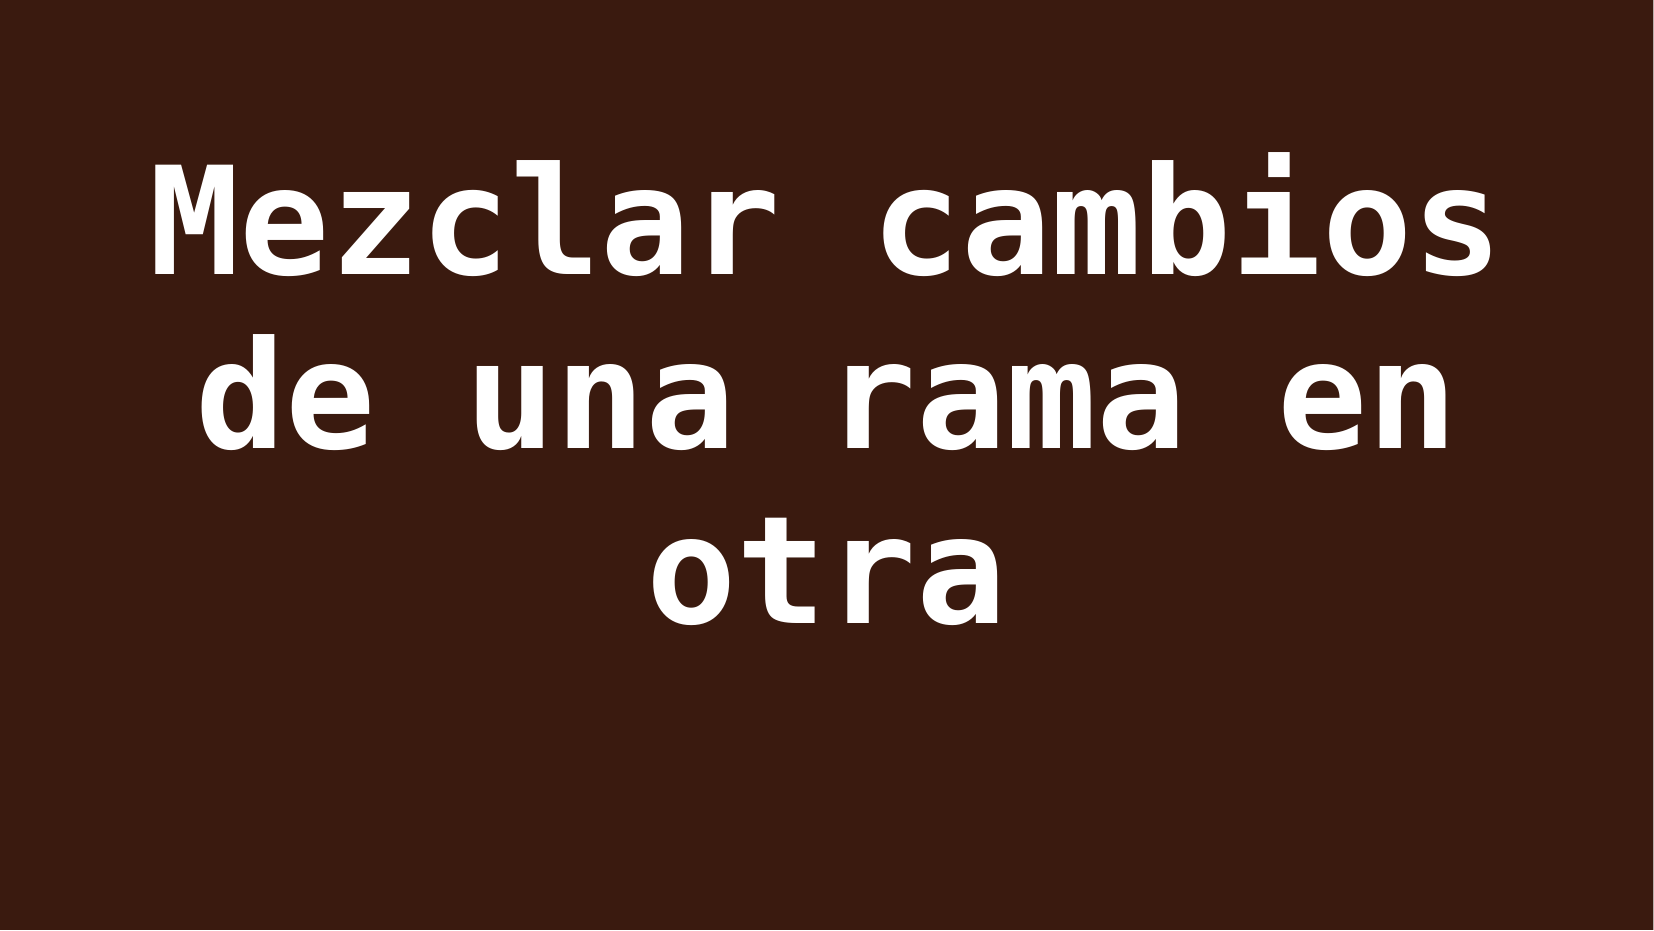

# Mezclar cambios de una rama en otra